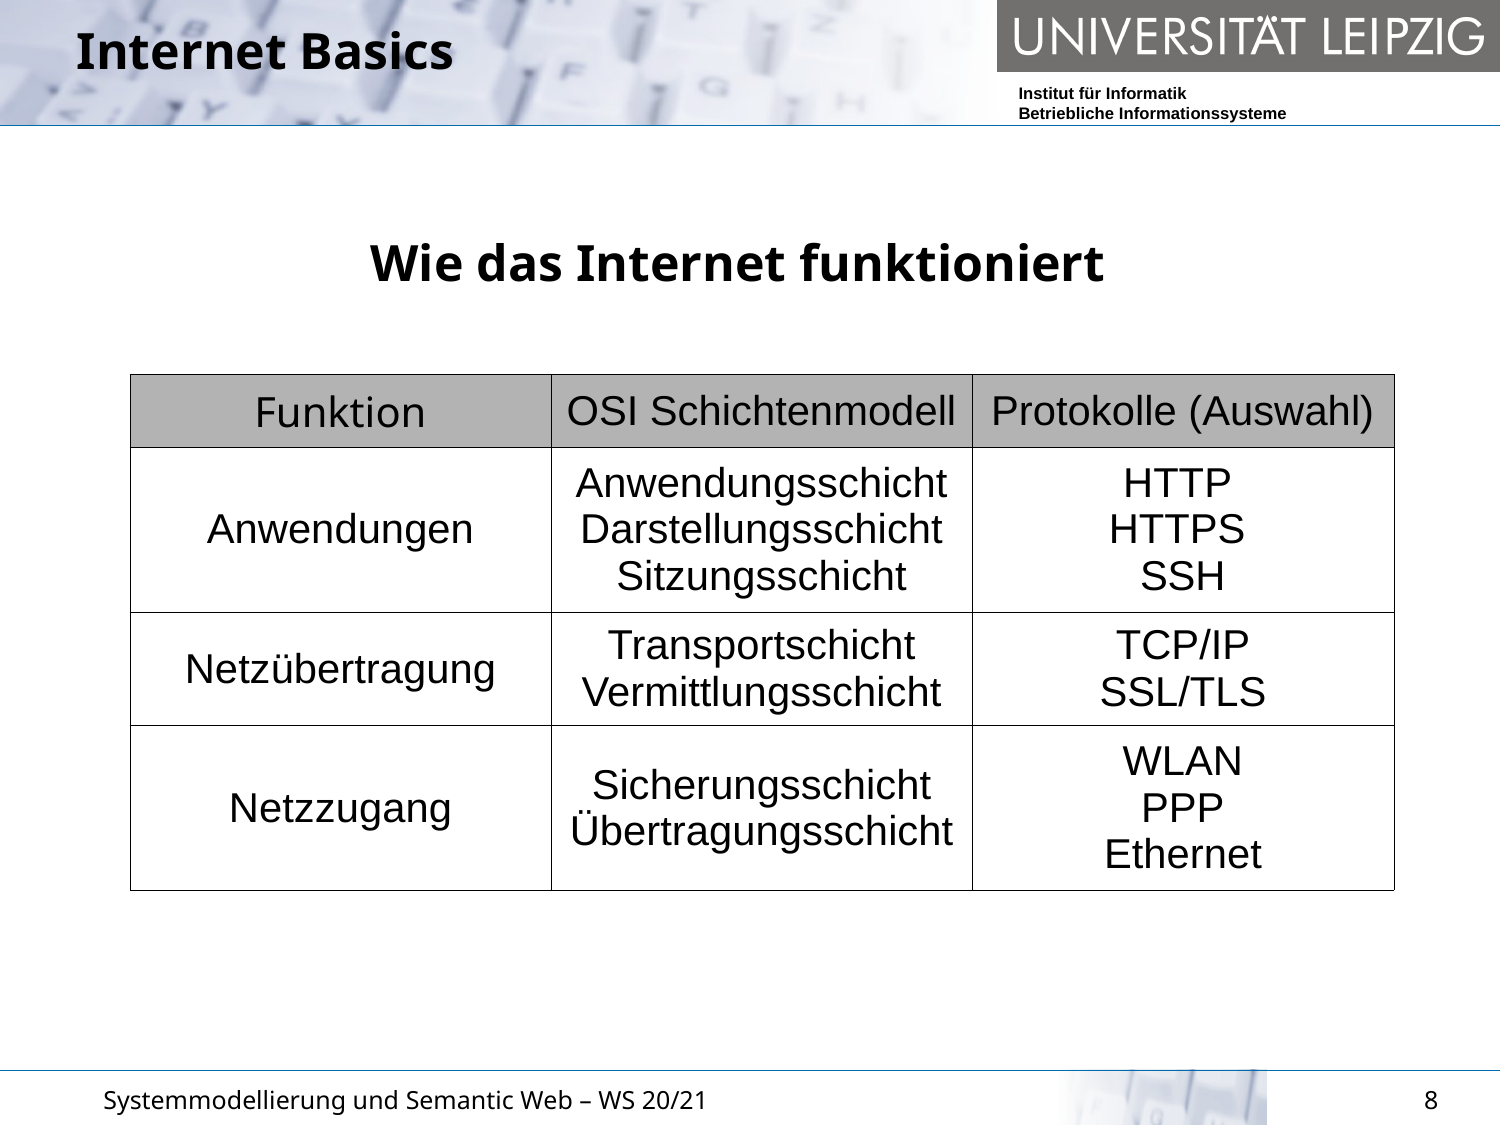

Internet Basics
Wie das Internet funktioniert
| Funktion | OSI Schichtenmodell | Protokolle (Auswahl) |
| --- | --- | --- |
| Anwendungen | Anwendungsschicht Darstellungsschicht Sitzungsschicht | HTTP HTTPS SSH |
| Netzübertragung | Transportschicht Vermittlungsschicht | TCP/IP SSL/TLS |
| Netzzugang | Sicherungsschicht Übertragungsschicht | WLAN PPP Ethernet |
Systemmodellierung und Semantic Web – WS 20/21
8